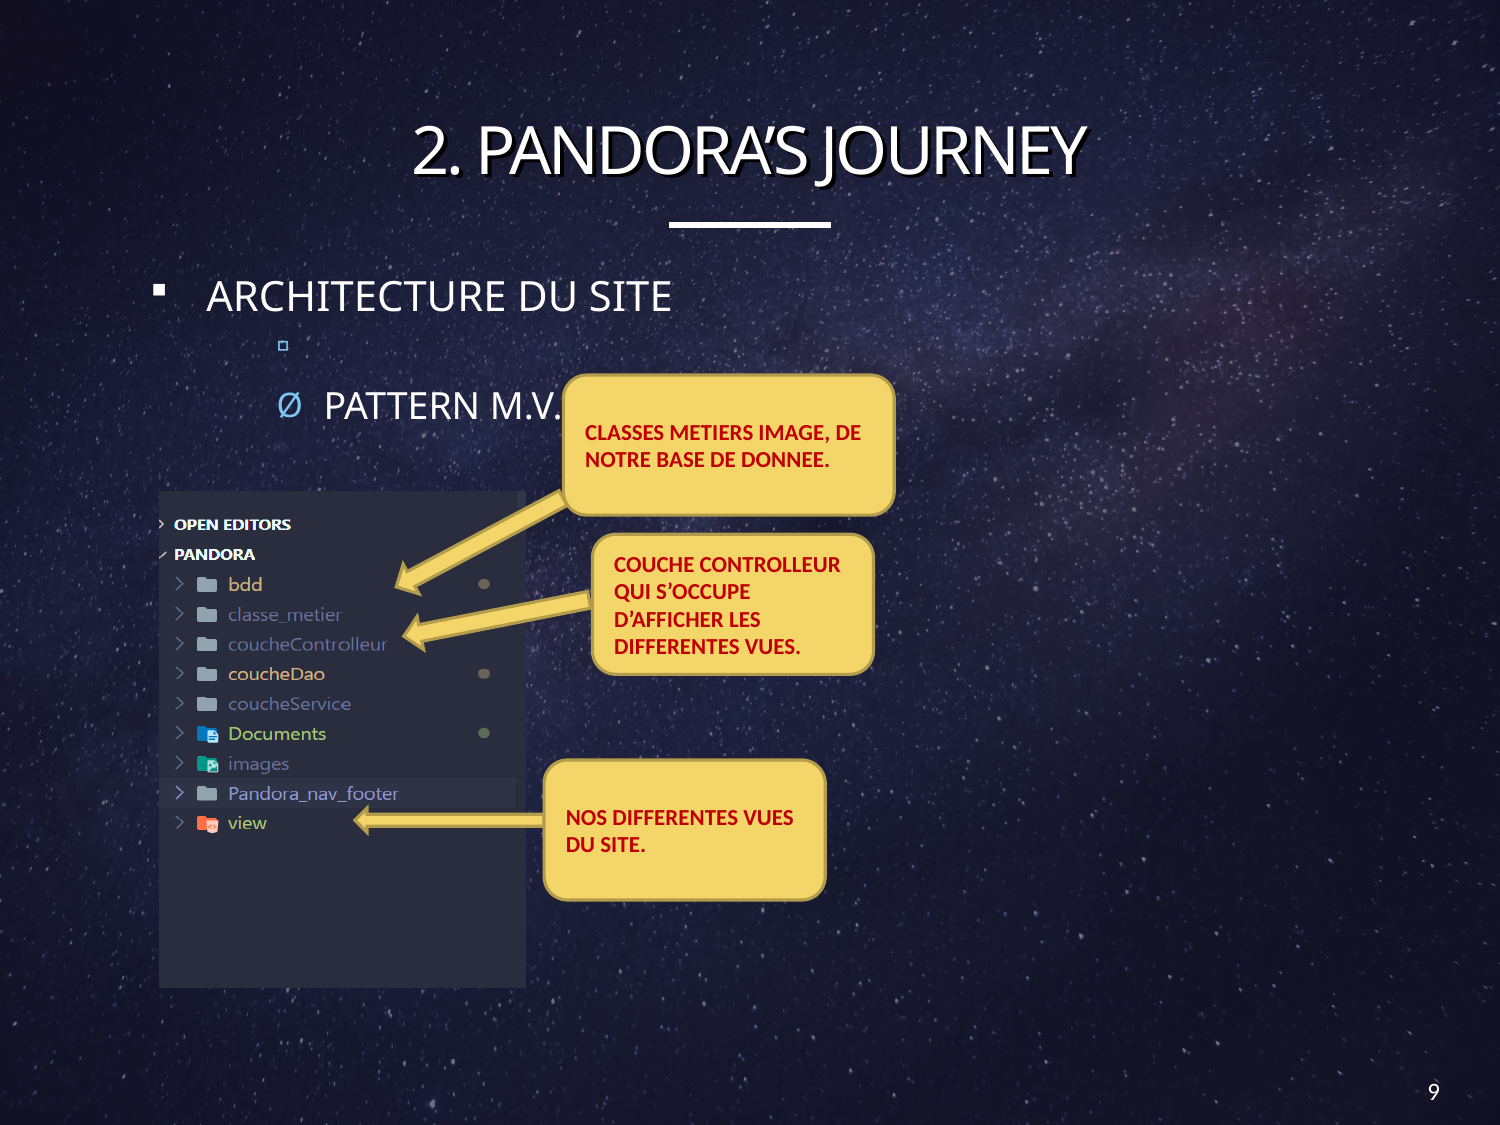

# 2. PANDORA’S JOURNEY
ARCHITECTURE DU SITE
PATTERN M.V.C. :
CLASSES METIERS IMAGE, DE NOTRE BASE DE DONNEE.
COUCHE CONTROLLEUR QUI S’OCCUPE D’AFFICHER LES DIFFERENTES VUES.
NOS DIFFERENTES VUES DU SITE.